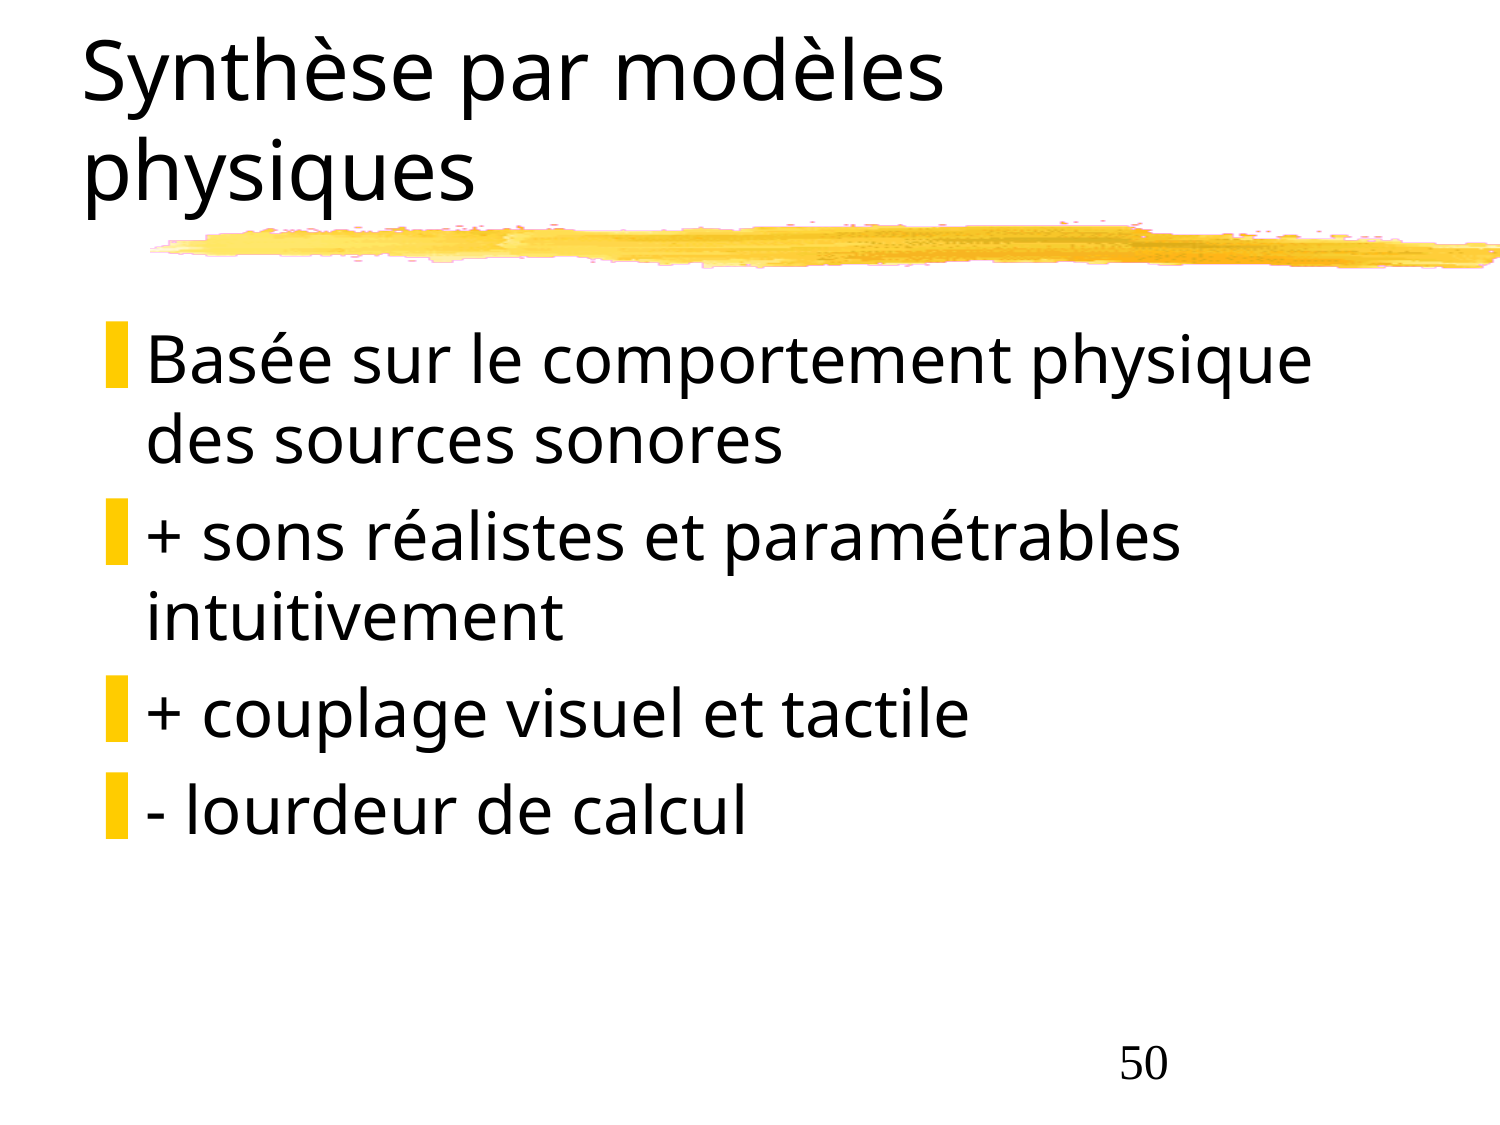

# Synthèse par modèles physiques
Basée sur le comportement physique des sources sonores
+ sons réalistes et paramétrables intuitivement
+ couplage visuel et tactile
- lourdeur de calcul
50